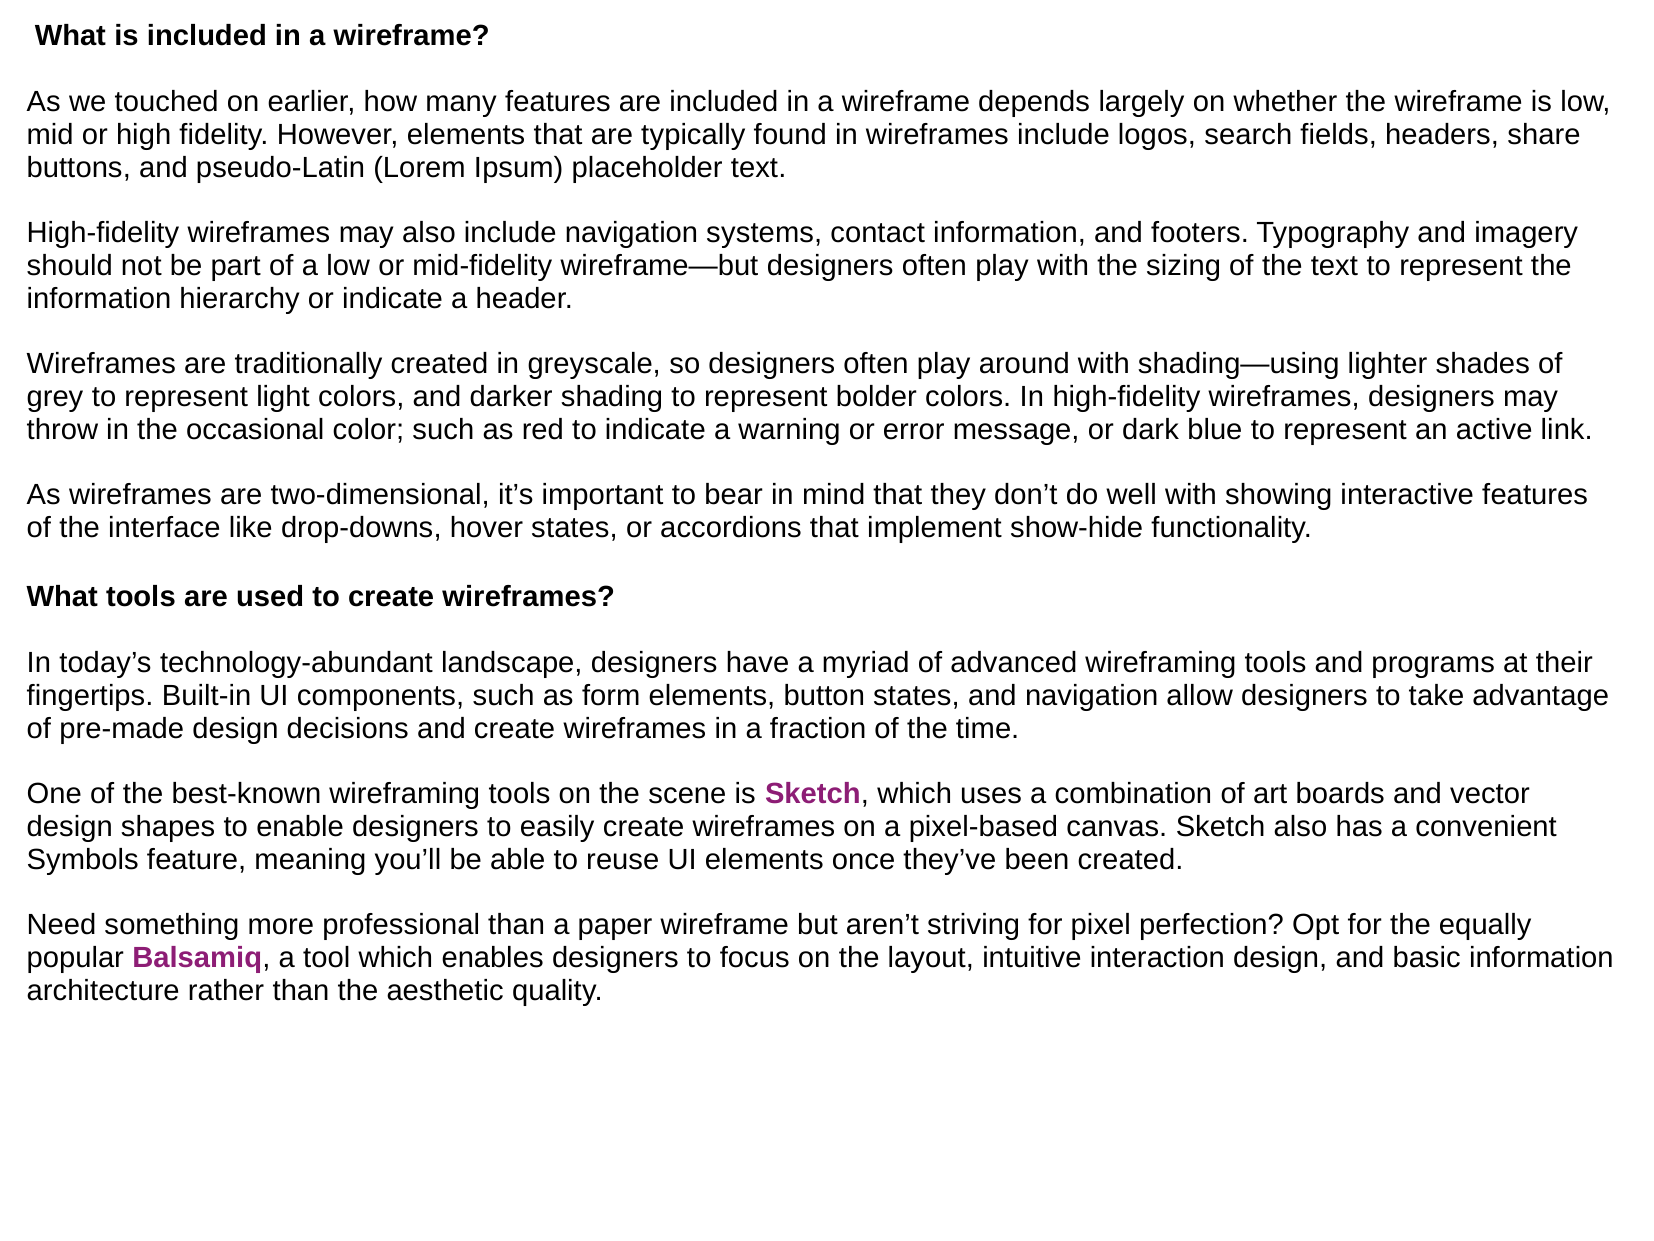

What is included in a wireframe?
As we touched on earlier, how many features are included in a wireframe depends largely on whether the wireframe is low, mid or high fidelity. However, elements that are typically found in wireframes include logos, search fields, headers, share buttons, and pseudo-Latin (Lorem Ipsum) placeholder text.
High-fidelity wireframes may also include navigation systems, contact information, and footers. Typography and imagery should not be part of a low or mid-fidelity wireframe—but designers often play with the sizing of the text to represent the information hierarchy or indicate a header.
Wireframes are traditionally created in greyscale, so designers often play around with shading—using lighter shades of grey to represent light colors, and darker shading to represent bolder colors. In high-fidelity wireframes, designers may throw in the occasional color; such as red to indicate a warning or error message, or dark blue to represent an active link.
As wireframes are two-dimensional, it’s important to bear in mind that they don’t do well with showing interactive features of the interface like drop-downs, hover states, or accordions that implement show-hide functionality.
What tools are used to create wireframes?
In today’s technology-abundant landscape, designers have a myriad of advanced wireframing tools and programs at their fingertips. Built-in UI components, such as form elements, button states, and navigation allow designers to take advantage of pre-made design decisions and create wireframes in a fraction of the time.
One of the best-known wireframing tools on the scene is Sketch, which uses a combination of art boards and vector design shapes to enable designers to easily create wireframes on a pixel-based canvas. Sketch also has a convenient Symbols feature, meaning you’ll be able to reuse UI elements once they’ve been created.
Need something more professional than a paper wireframe but aren’t striving for pixel perfection? Opt for the equally popular Balsamiq, a tool which enables designers to focus on the layout, intuitive interaction design, and basic information architecture rather than the aesthetic quality.